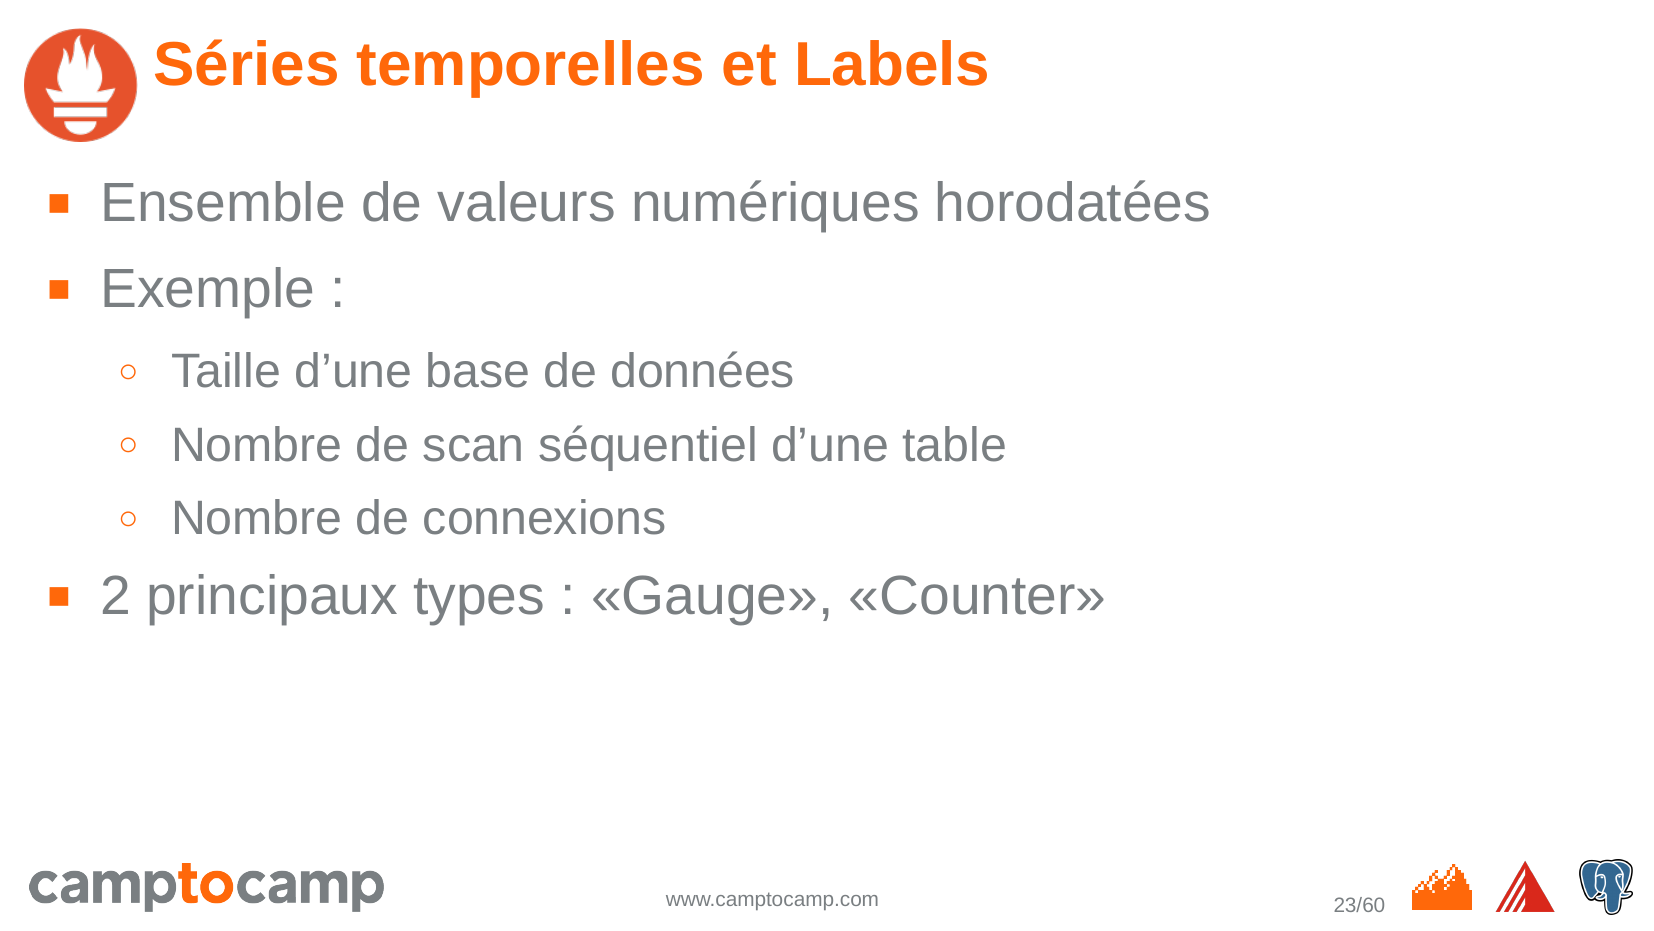

# Séries temporelles et Labels
Ensemble de valeurs numériques horodatées
Exemple :
Taille d’une base de données
Nombre de scan séquentiel d’une table
Nombre de connexions
2 principaux types : «Gauge», «Counter»